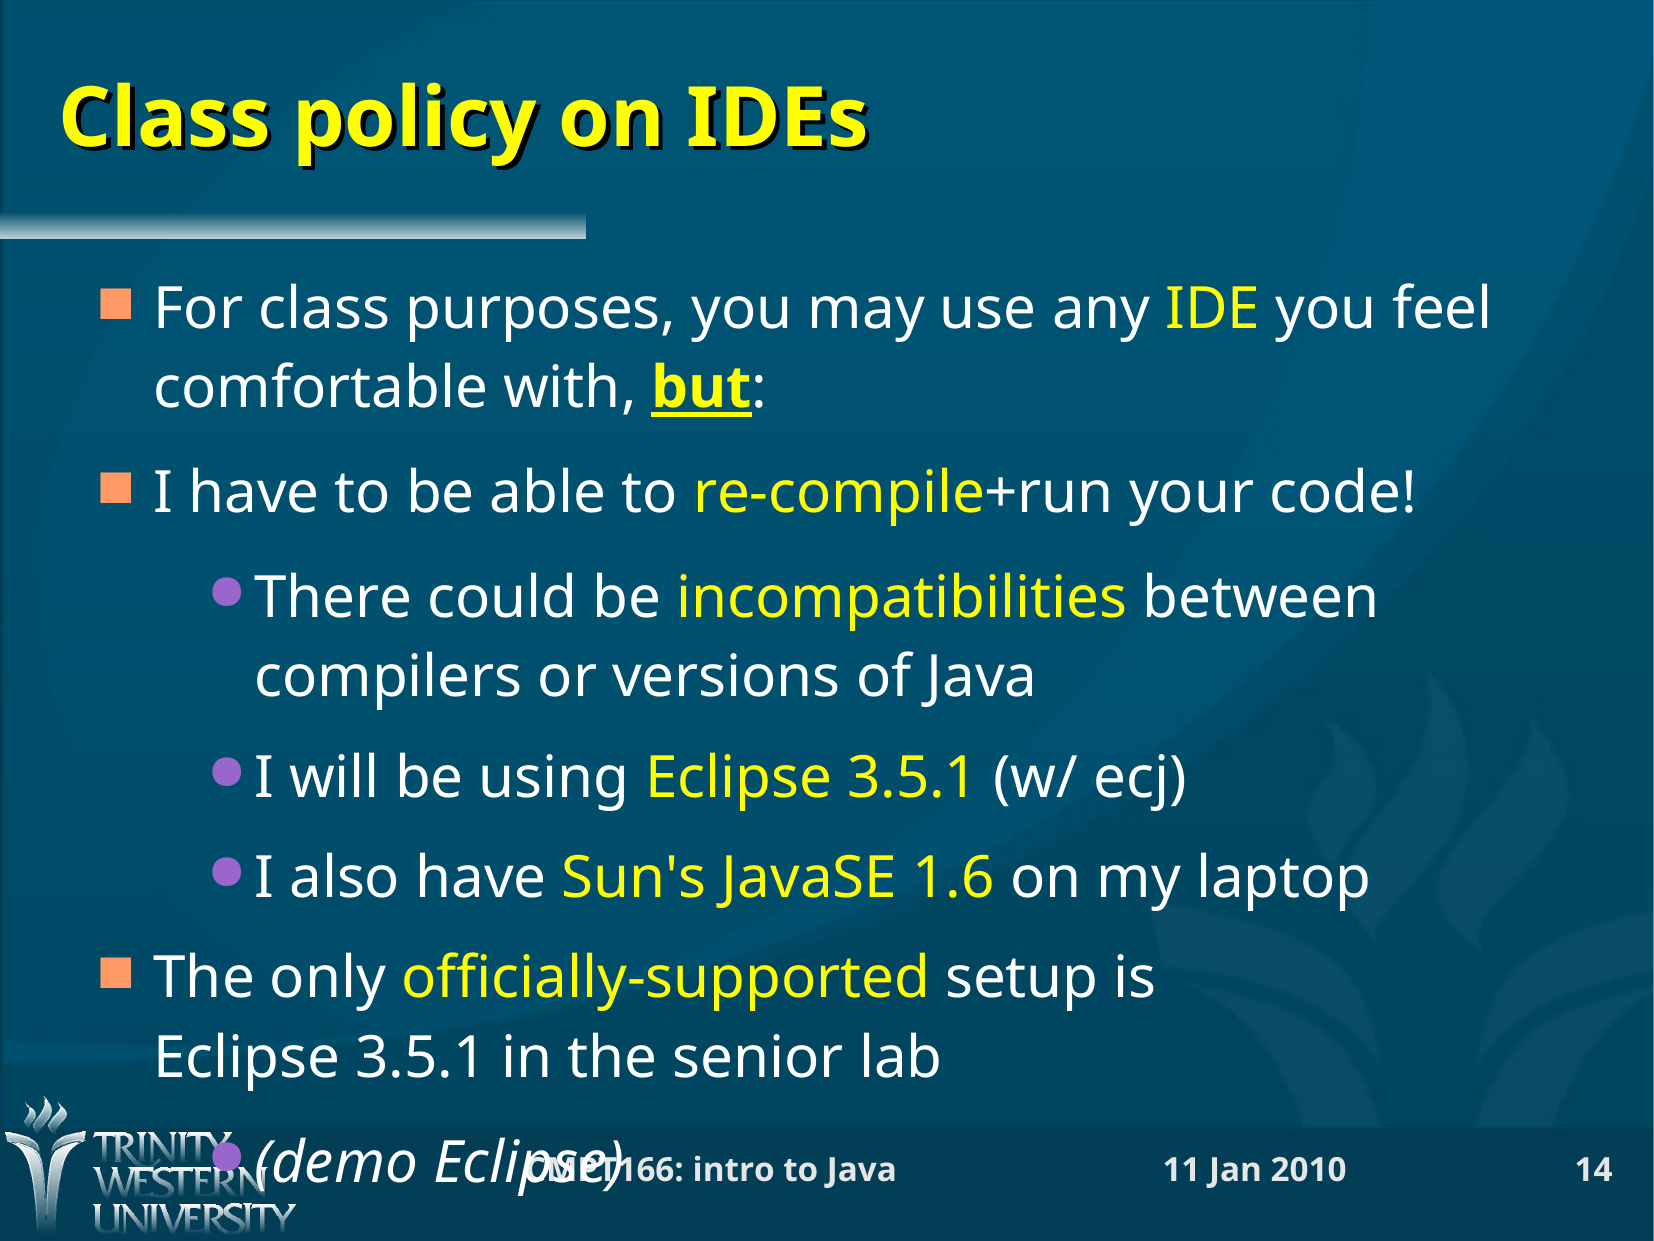

# Class policy on IDEs
For class purposes, you may use any IDE you feel comfortable with, but:
I have to be able to re-compile+run your code!
There could be incompatibilities between compilers or versions of Java
I will be using Eclipse 3.5.1 (w/ ecj)
I also have Sun's JavaSE 1.6 on my laptop
The only officially-supported setup is
Eclipse 3.5.1 in the senior lab
(demo Eclipse)
CMPT166: intro to Java
11 Jan 2010
14